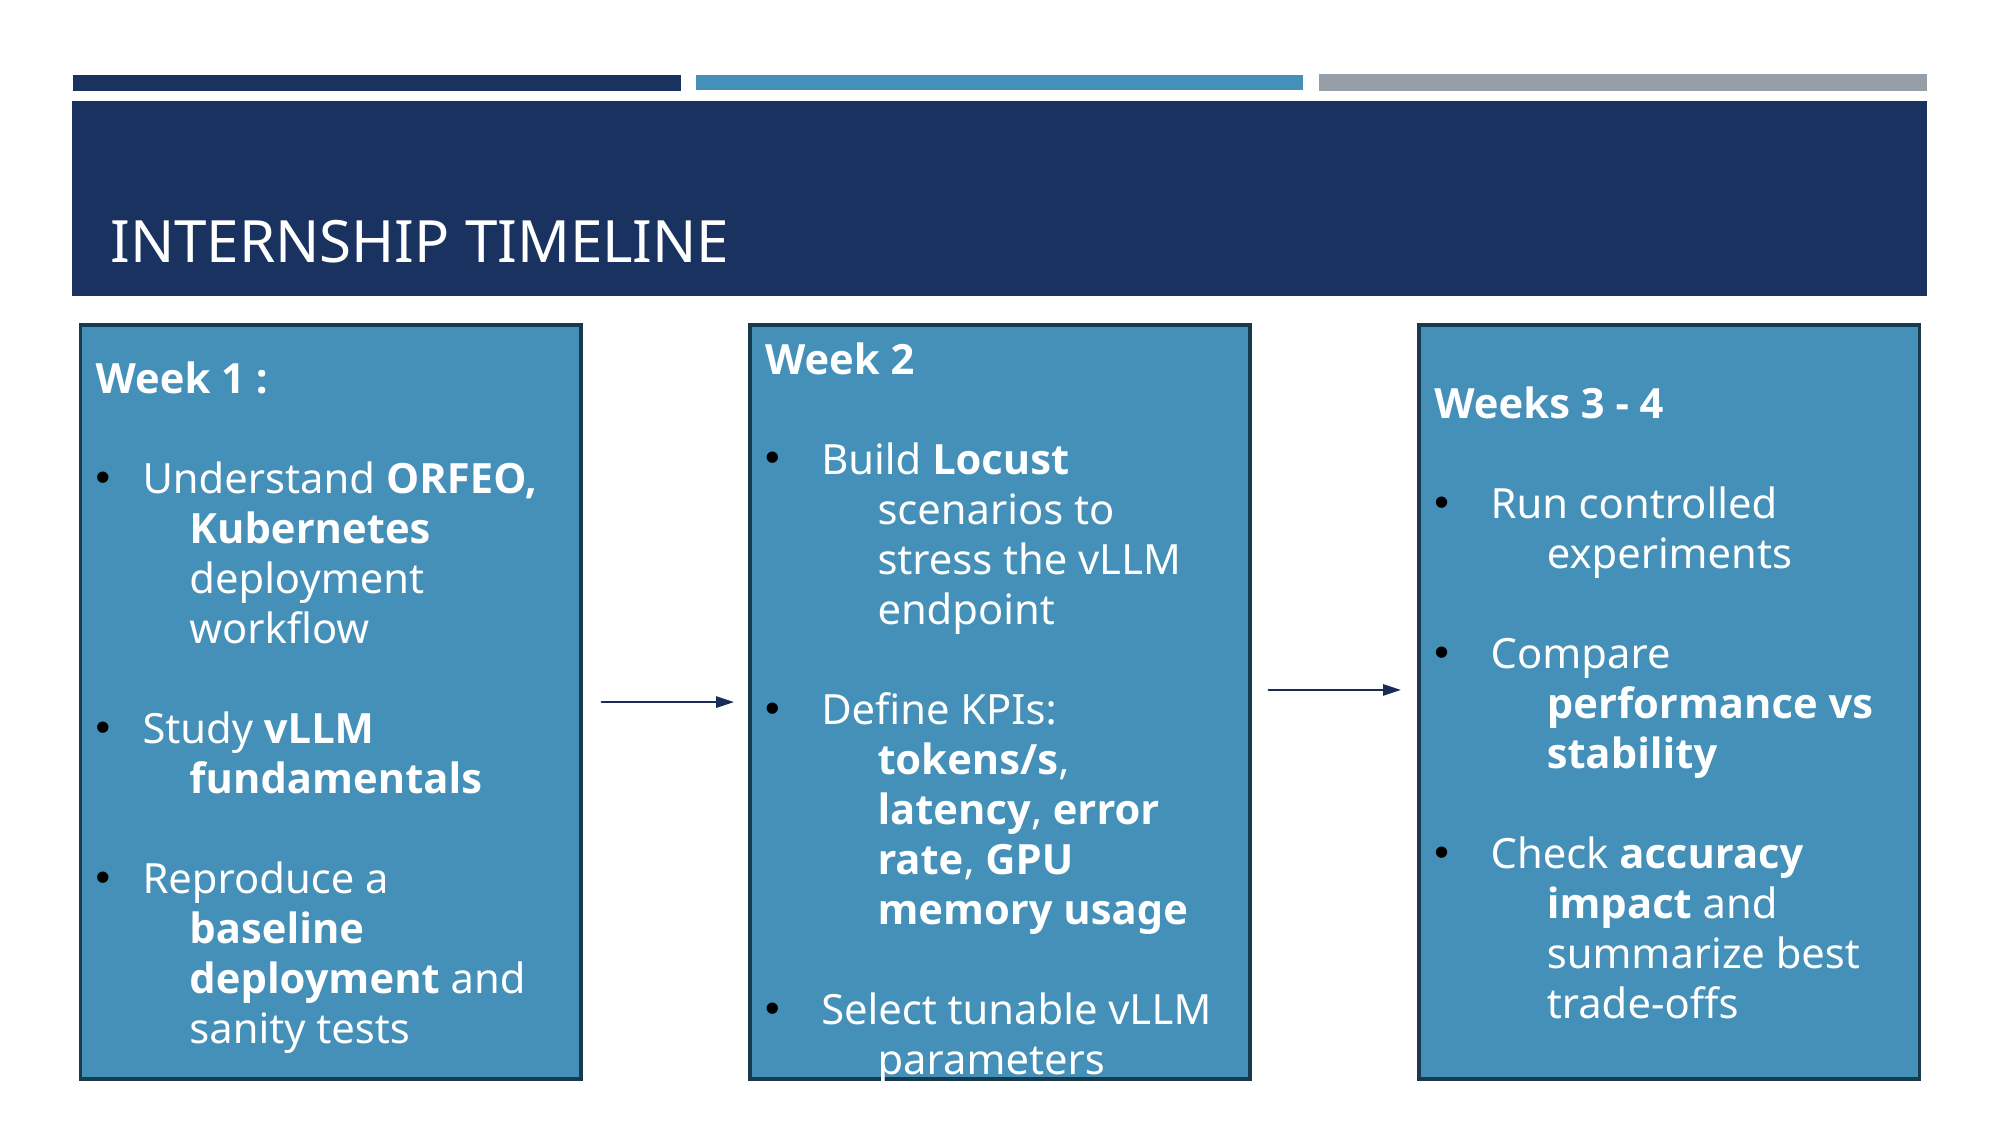

# Internship timeline
Week 1 :
Understand ORFEO, Kubernetes deployment workflow
Study vLLM fundamentals
Reproduce a baseline deployment and sanity tests
Week 2
Build Locust scenarios to stress the vLLM endpoint
Define KPIs: tokens/s, latency, error rate, GPU memory usage
Select tunable vLLM parameters
Weeks 3 - 4
Run controlled experiments
Compare performance vs stability
Check accuracy impact and summarize best trade-offs